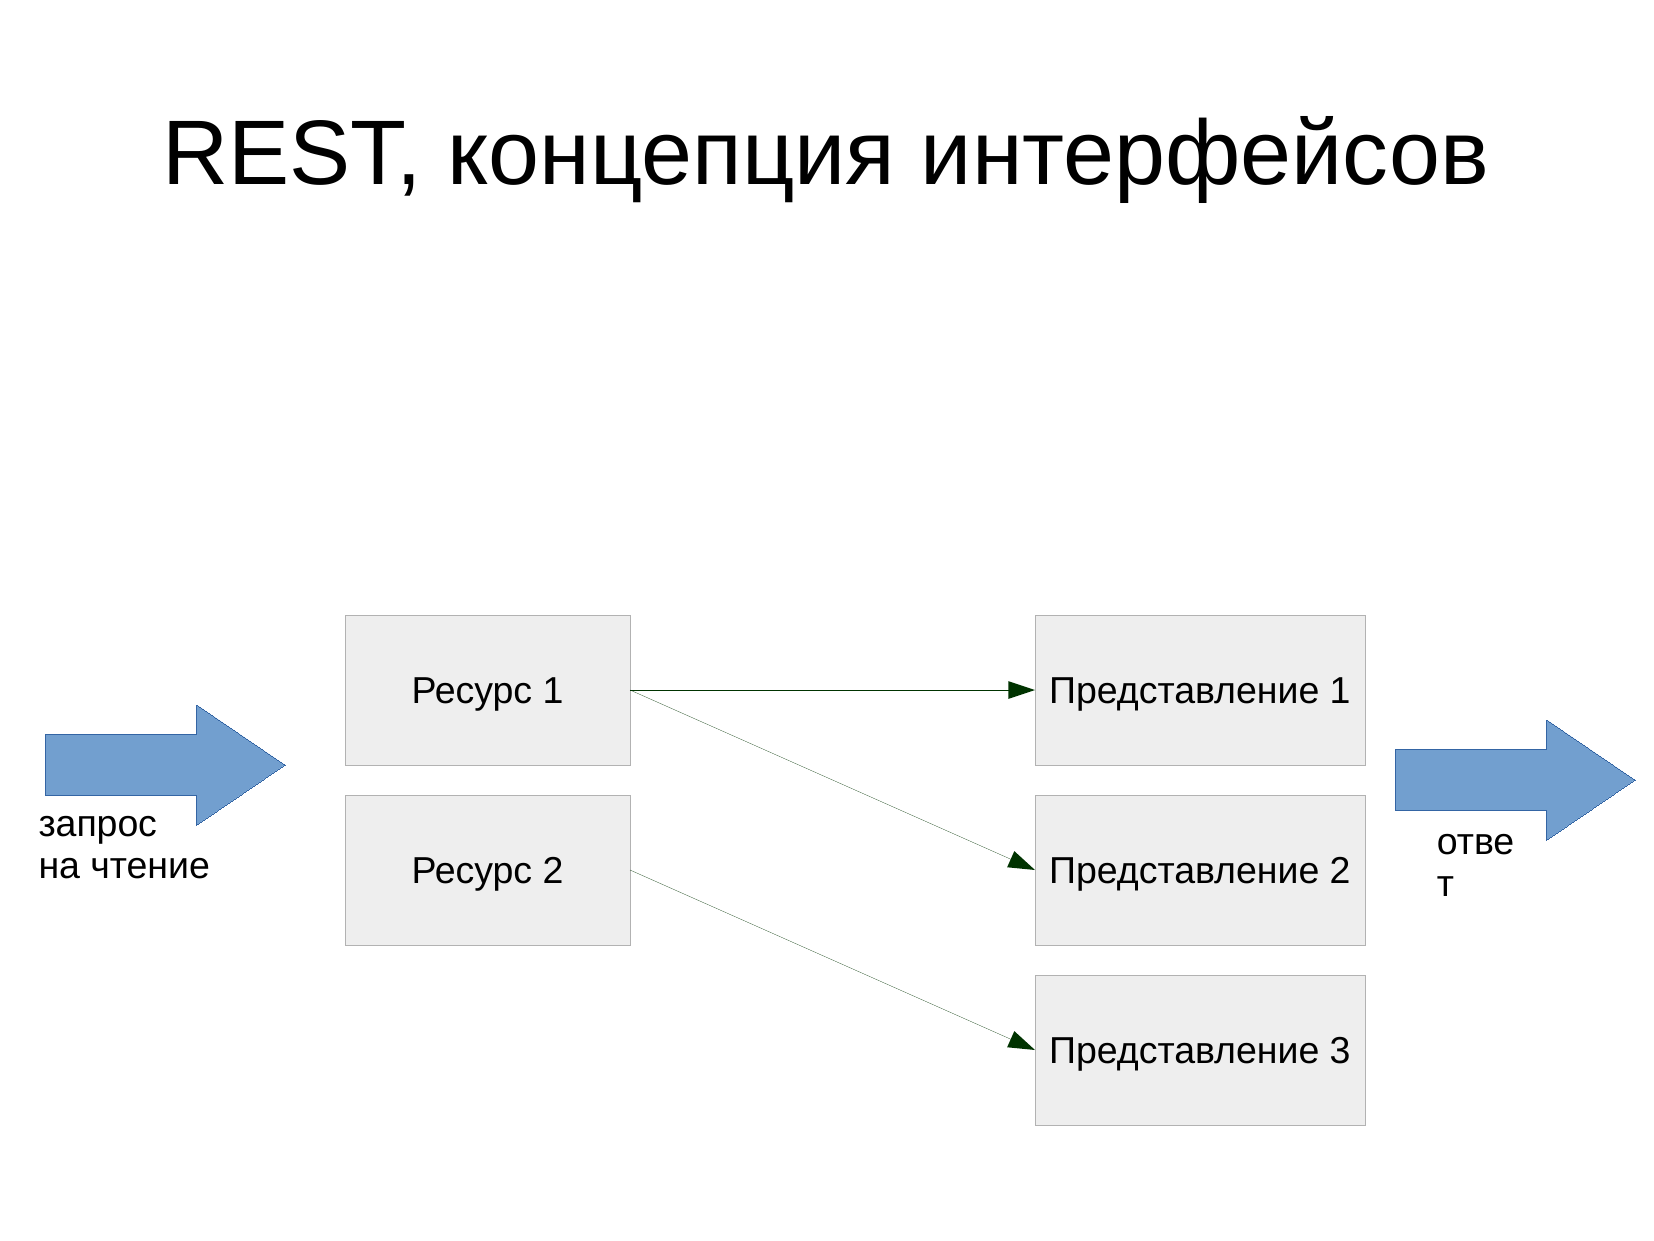

# REST, концепция интерфейсов
Ресурс 1
Представление 1
запрос
на чтение
Ресурс 2
Представление 2
ответ
Представление 3